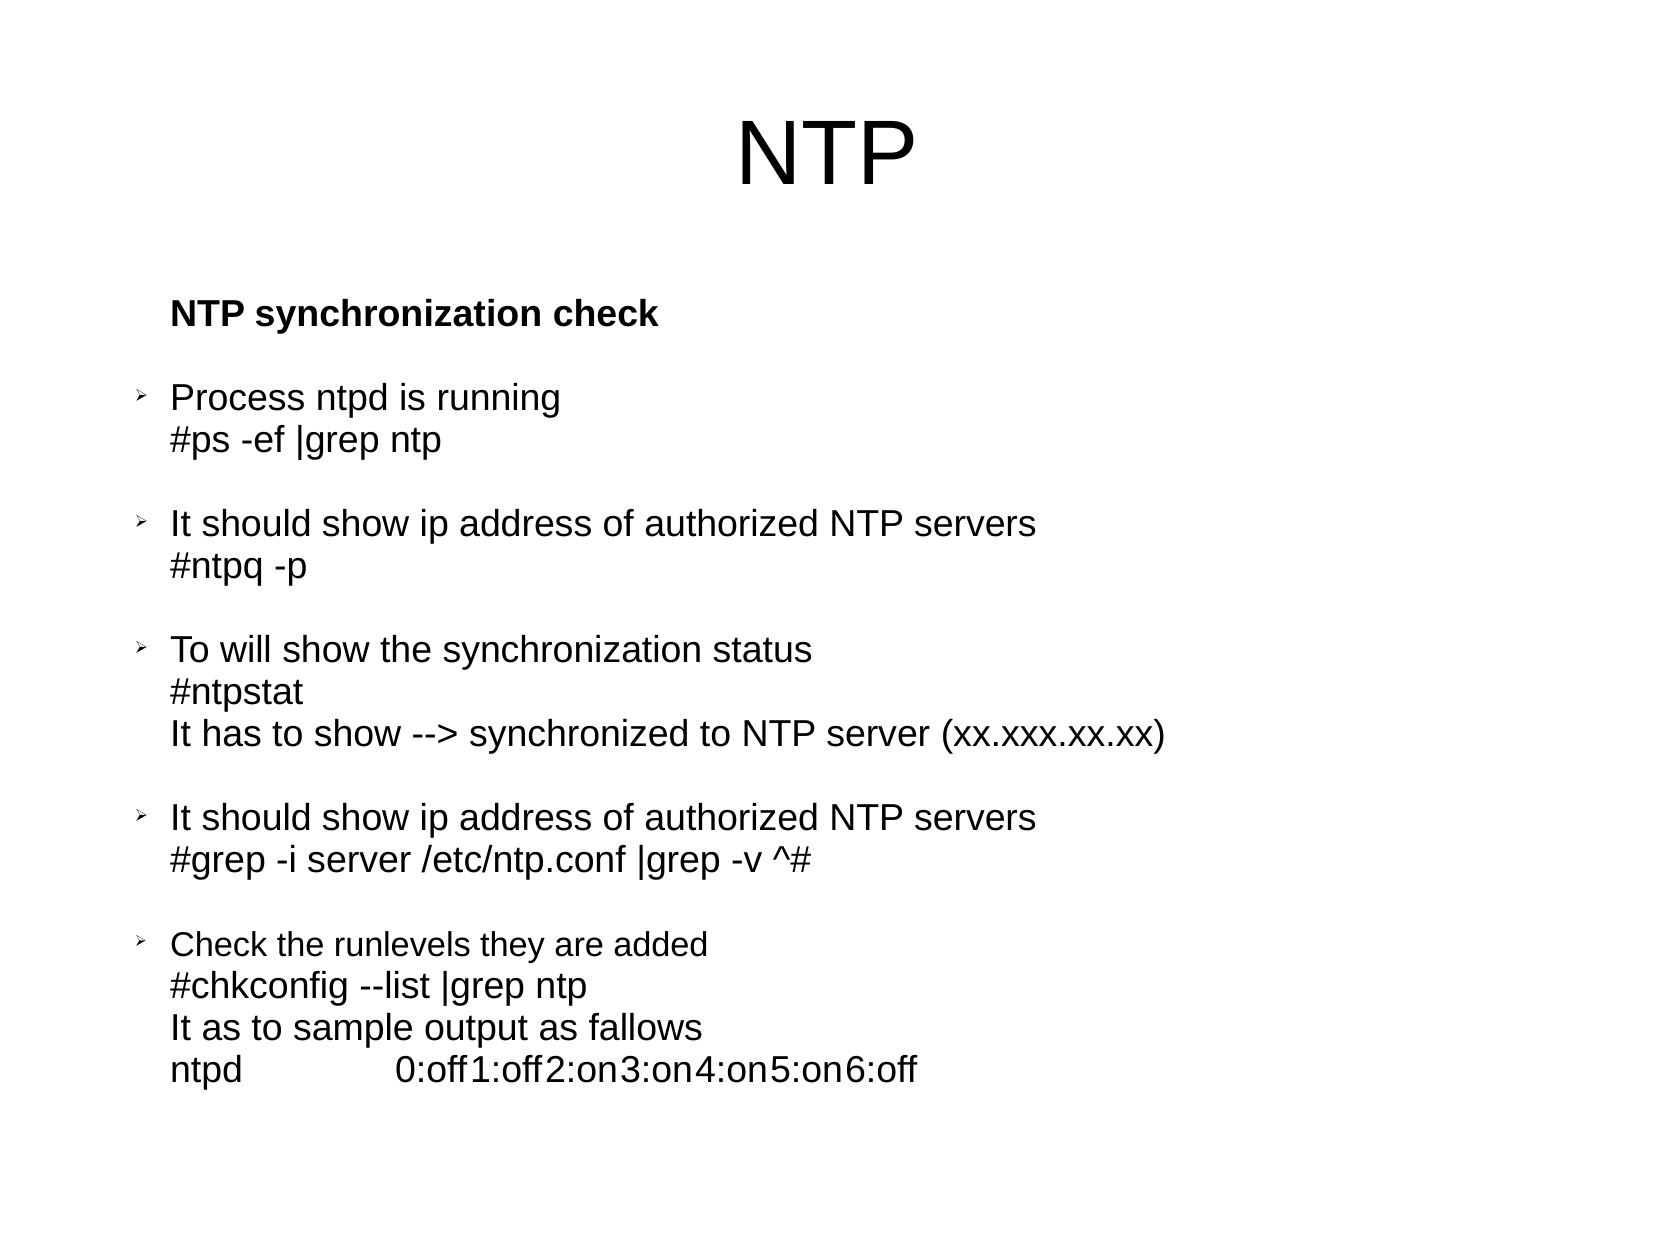

# NTP
NTP synchronization check
Process ntpd is running
#ps -ef |grep ntp
It should show ip address of authorized NTP servers
#ntpq -p
To will show the synchronization status
#ntpstat
It has to show --> synchronized to NTP server (xx.xxx.xx.xx)
It should show ip address of authorized NTP servers
#grep -i server /etc/ntp.conf |grep -v ^#
Check the runlevels they are added
#chkconfig --list |grep ntp
It as to sample output as fallows
ntpd 	0:off	1:off	2:on	3:on	4:on	5:on	6:off